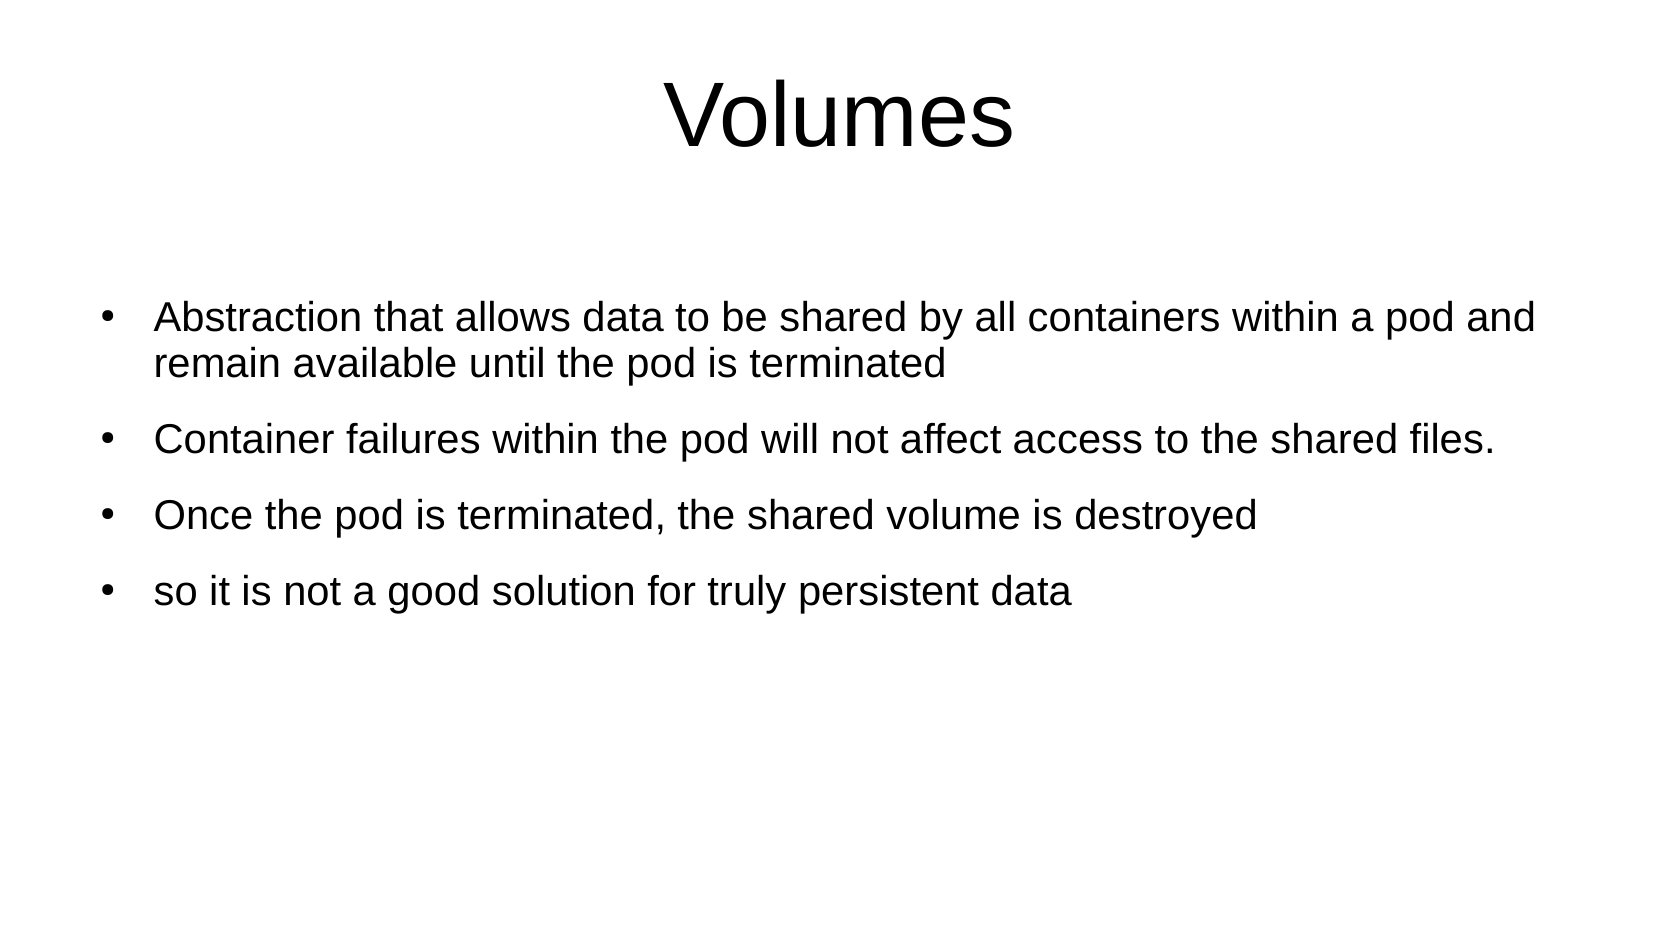

# Volumes
Abstraction that allows data to be shared by all containers within a pod and remain available until the pod is terminated
Container failures within the pod will not affect access to the shared files.
Once the pod is terminated, the shared volume is destroyed
so it is not a good solution for truly persistent data